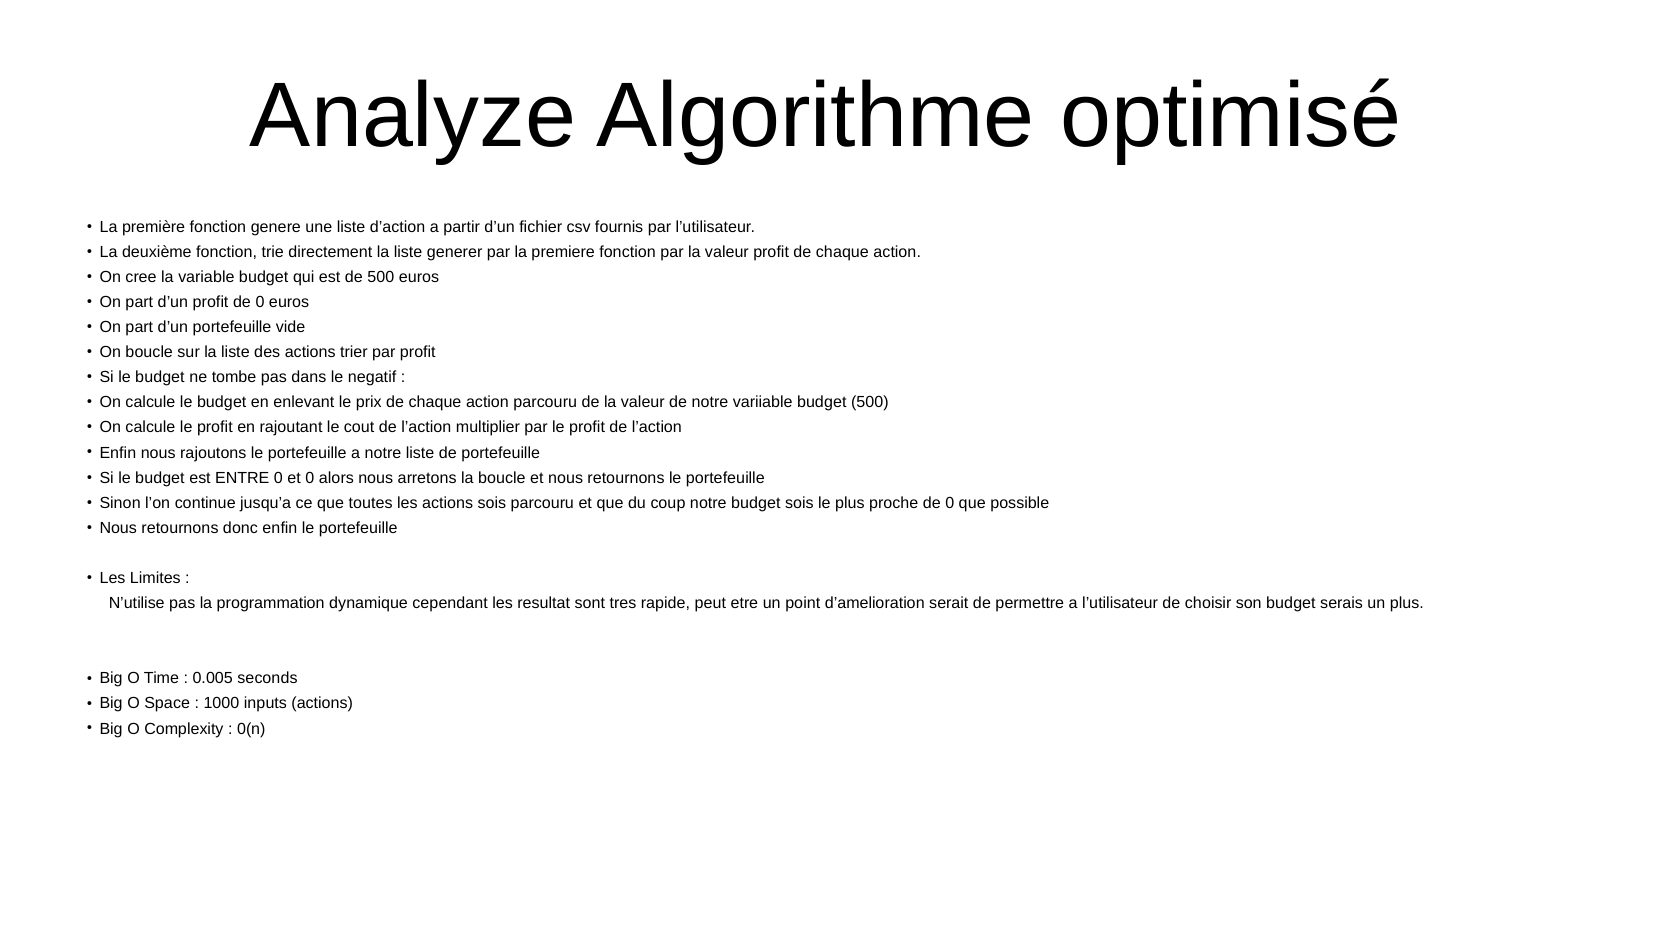

# Analyze Algorithme optimisé
La première fonction genere une liste d’action a partir d’un fichier csv fournis par l’utilisateur.
La deuxième fonction, trie directement la liste generer par la premiere fonction par la valeur profit de chaque action.
On cree la variable budget qui est de 500 euros
On part d’un profit de 0 euros
On part d’un portefeuille vide
On boucle sur la liste des actions trier par profit
Si le budget ne tombe pas dans le negatif :
On calcule le budget en enlevant le prix de chaque action parcouru de la valeur de notre variiable budget (500)
On calcule le profit en rajoutant le cout de l’action multiplier par le profit de l’action
Enfin nous rajoutons le portefeuille a notre liste de portefeuille
Si le budget est ENTRE 0 et 0 alors nous arretons la boucle et nous retournons le portefeuille
Sinon l’on continue jusqu’a ce que toutes les actions sois parcouru et que du coup notre budget sois le plus proche de 0 que possible
Nous retournons donc enfin le portefeuille
Les Limites :
 N’utilise pas la programmation dynamique cependant les resultat sont tres rapide, peut etre un point d’amelioration serait de permettre a l’utilisateur de choisir son budget serais un plus.
Big O Time : 0.005 seconds
Big O Space : 1000 inputs (actions)
Big O Complexity : 0(n)